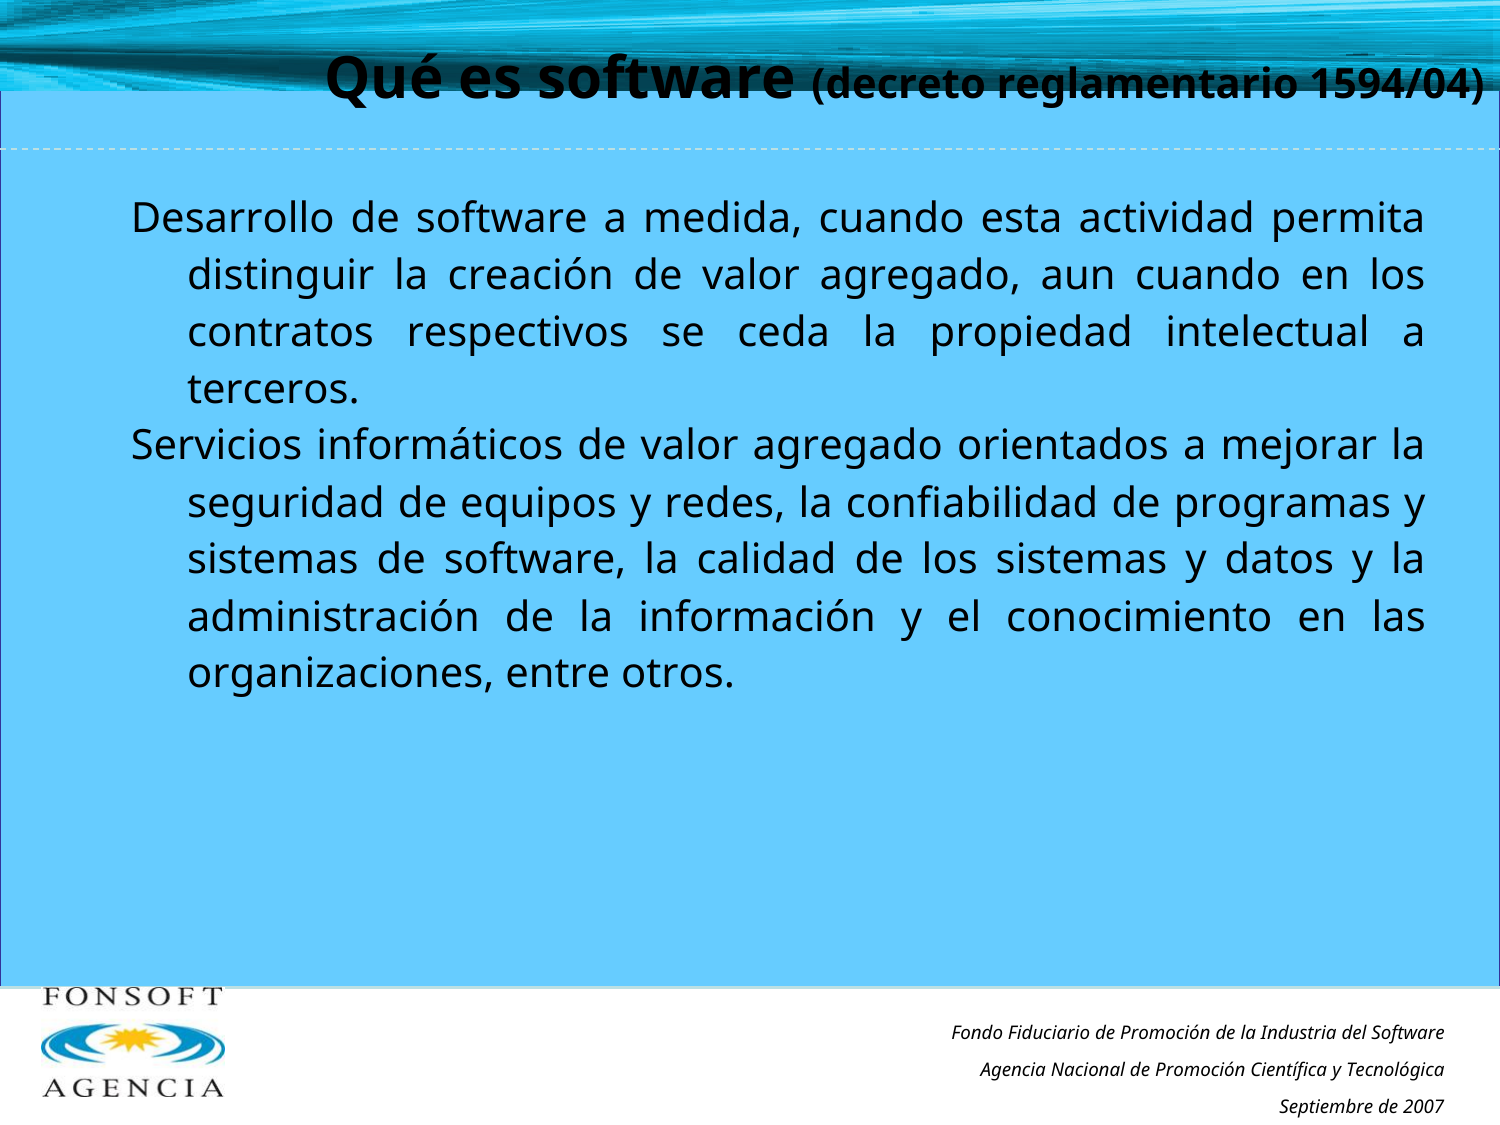

Qué es software (decreto reglamentario 1594/04)
Desarrollo de software a medida, cuando esta actividad permita distinguir la creación de valor agregado, aun cuando en los contratos respectivos se ceda la propiedad intelectual a terceros.
Servicios informáticos de valor agregado orientados a mejorar la seguridad de equipos y redes, la confiabilidad de programas y sistemas de software, la calidad de los sistemas y datos y la administración de la información y el conocimiento en las organizaciones, entre otros.